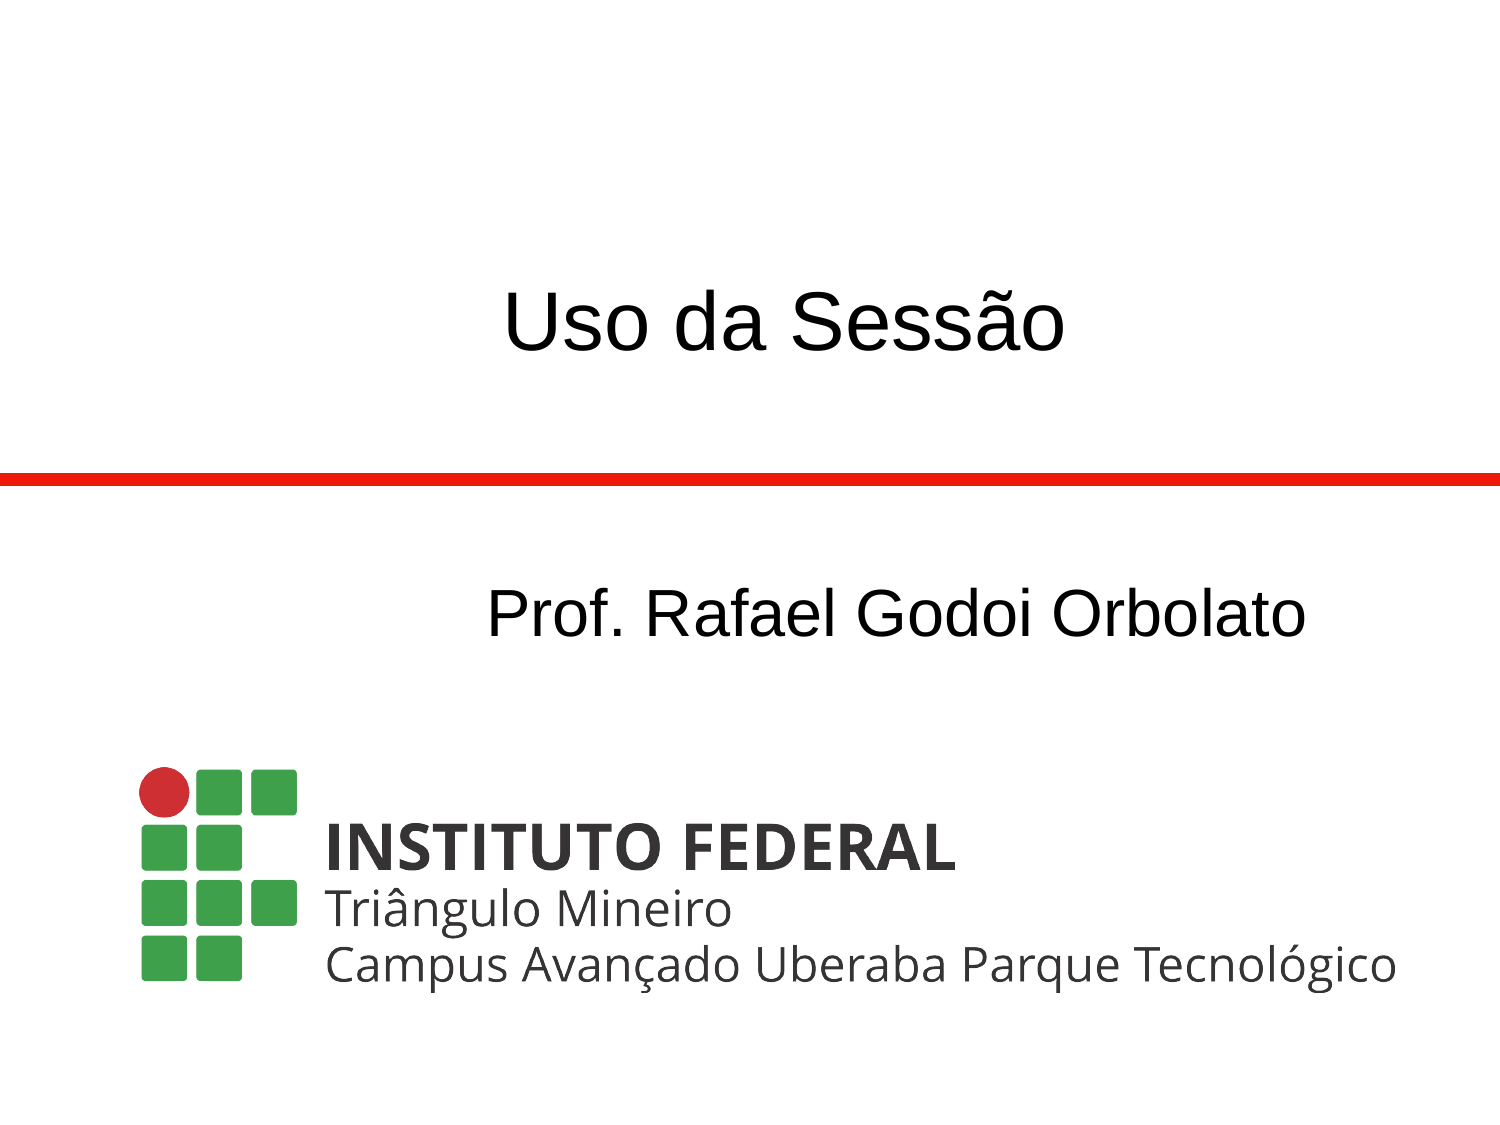

# Uso da Sessão
Prof. Rafael Godoi Orbolato